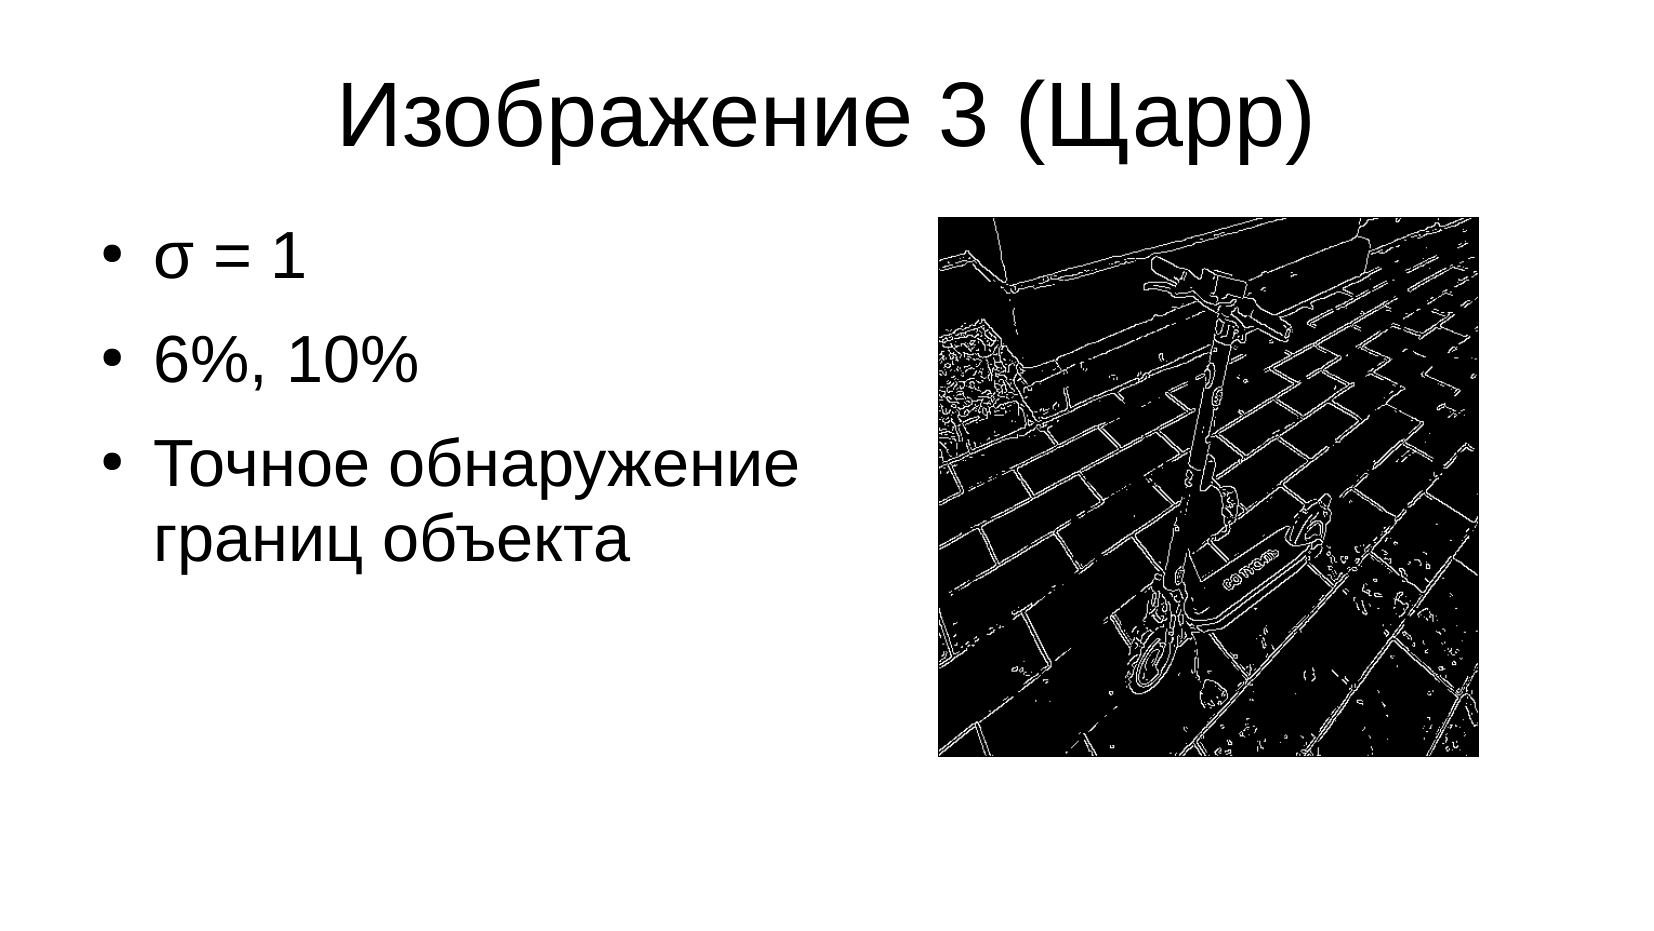

# Изображение 3 (Щарр)
σ = 1
6%, 10%
Точное обнаружение границ объекта